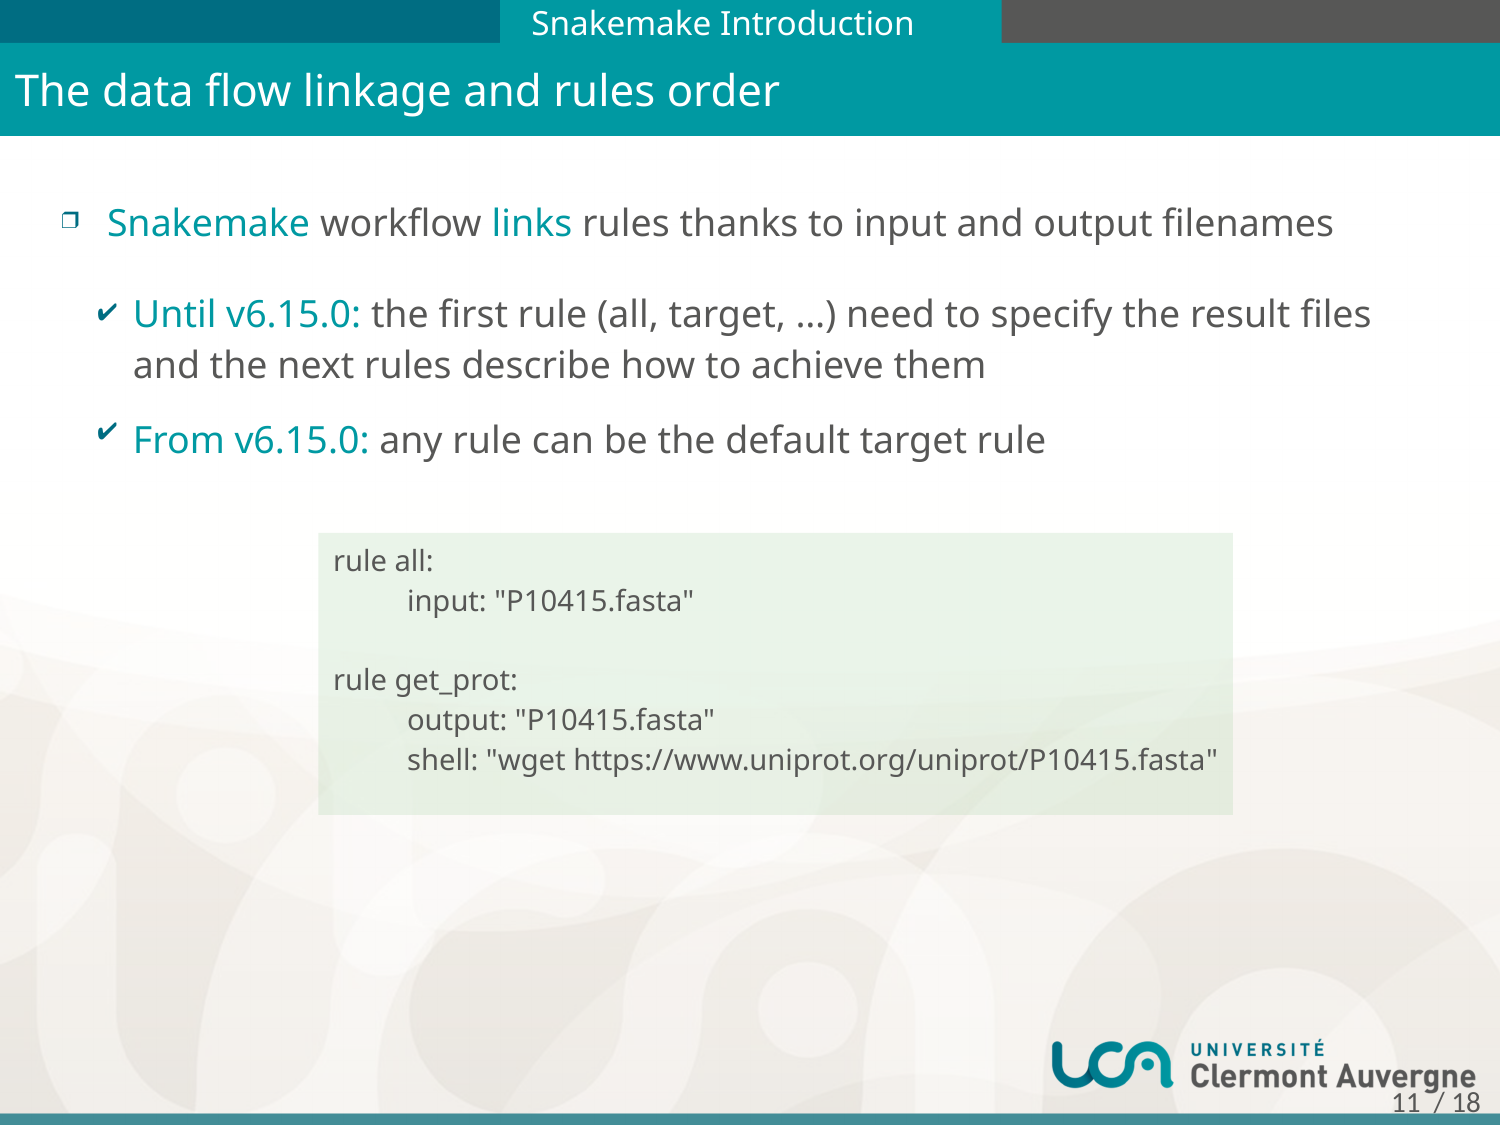

Snakemake Introduction
The data flow linkage and rules order
 Snakemake workflow links rules thanks to input and output filenames
Until v6.15.0: the first rule (all, target, …) need to specify the result files and the next rules describe how to achieve them
From v6.15.0: any rule can be the default target rule
rule all:
	input: "P10415.fasta"
rule get_prot:
	output: "P10415.fasta"
	shell: "wget https://www.uniprot.org/uniprot/P10415.fasta"
11